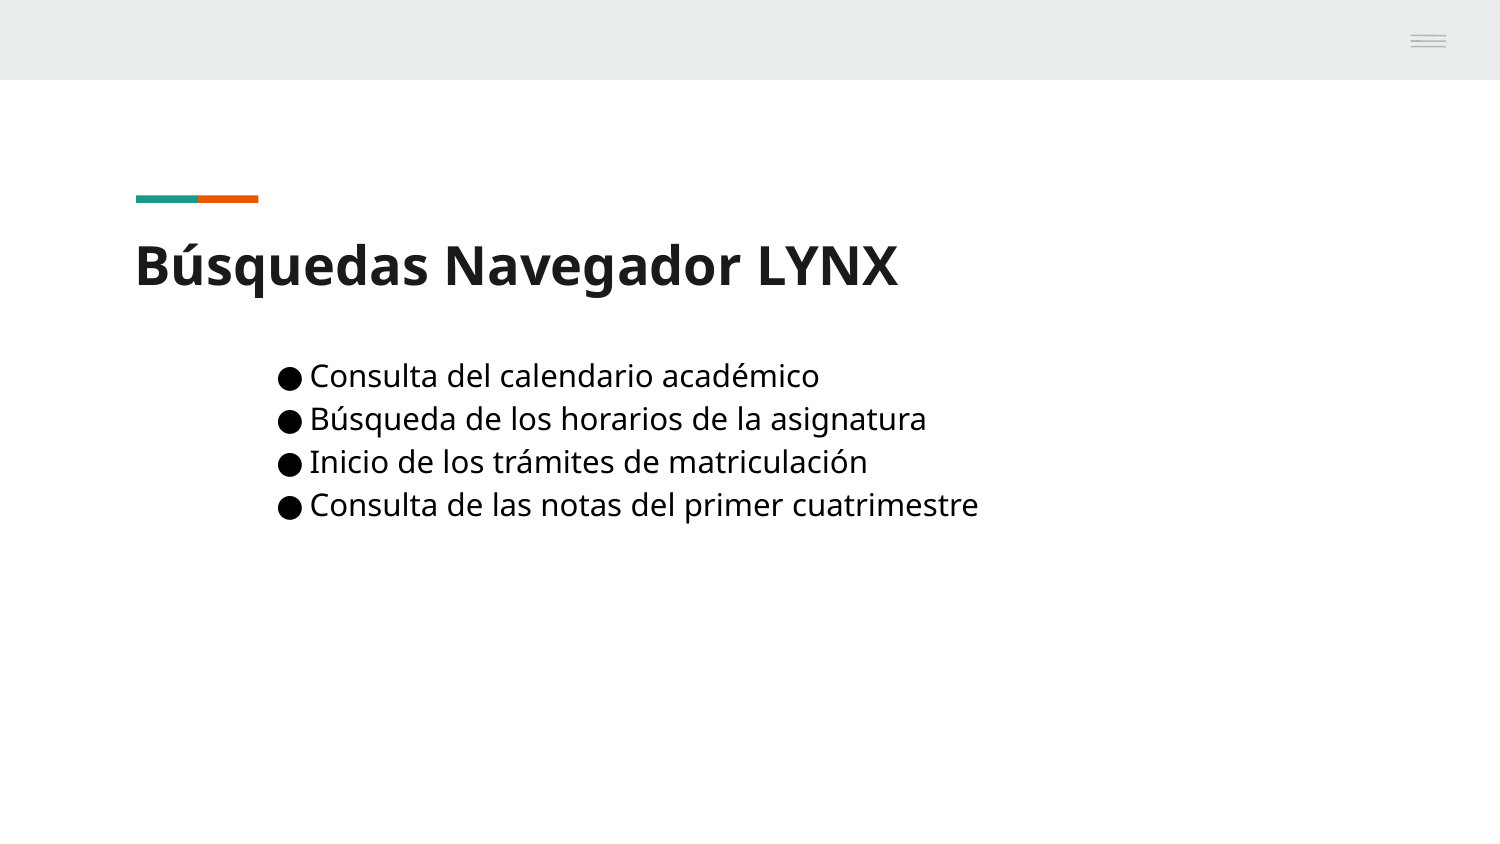

# Búsquedas Navegador LYNX
Consulta del calendario académico
Búsqueda de los horarios de la asignatura
Inicio de los trámites de matriculación
Consulta de las notas del primer cuatrimestre